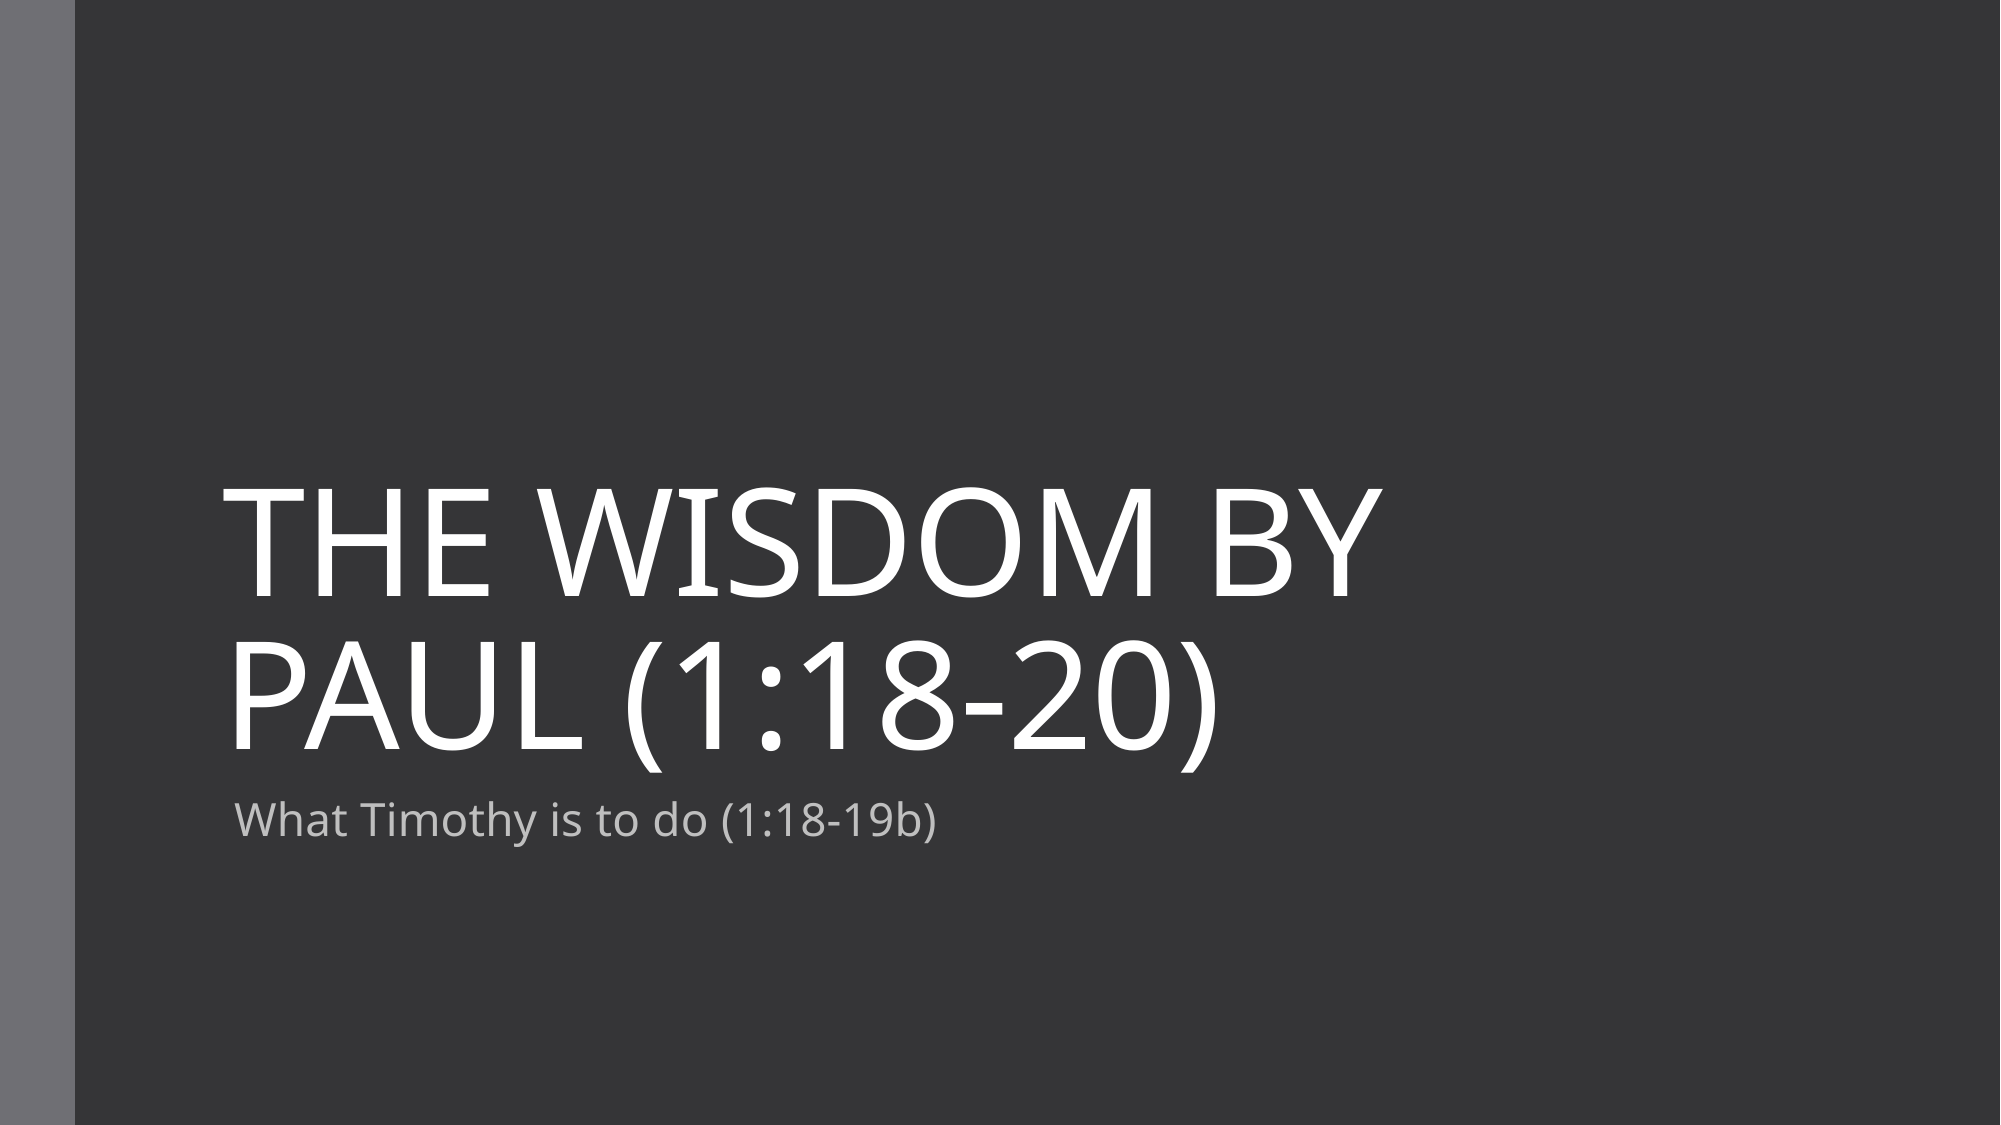

# THE WISDOM BY PAUL (1:18-20)
 What Timothy is to do (1:18-19b)